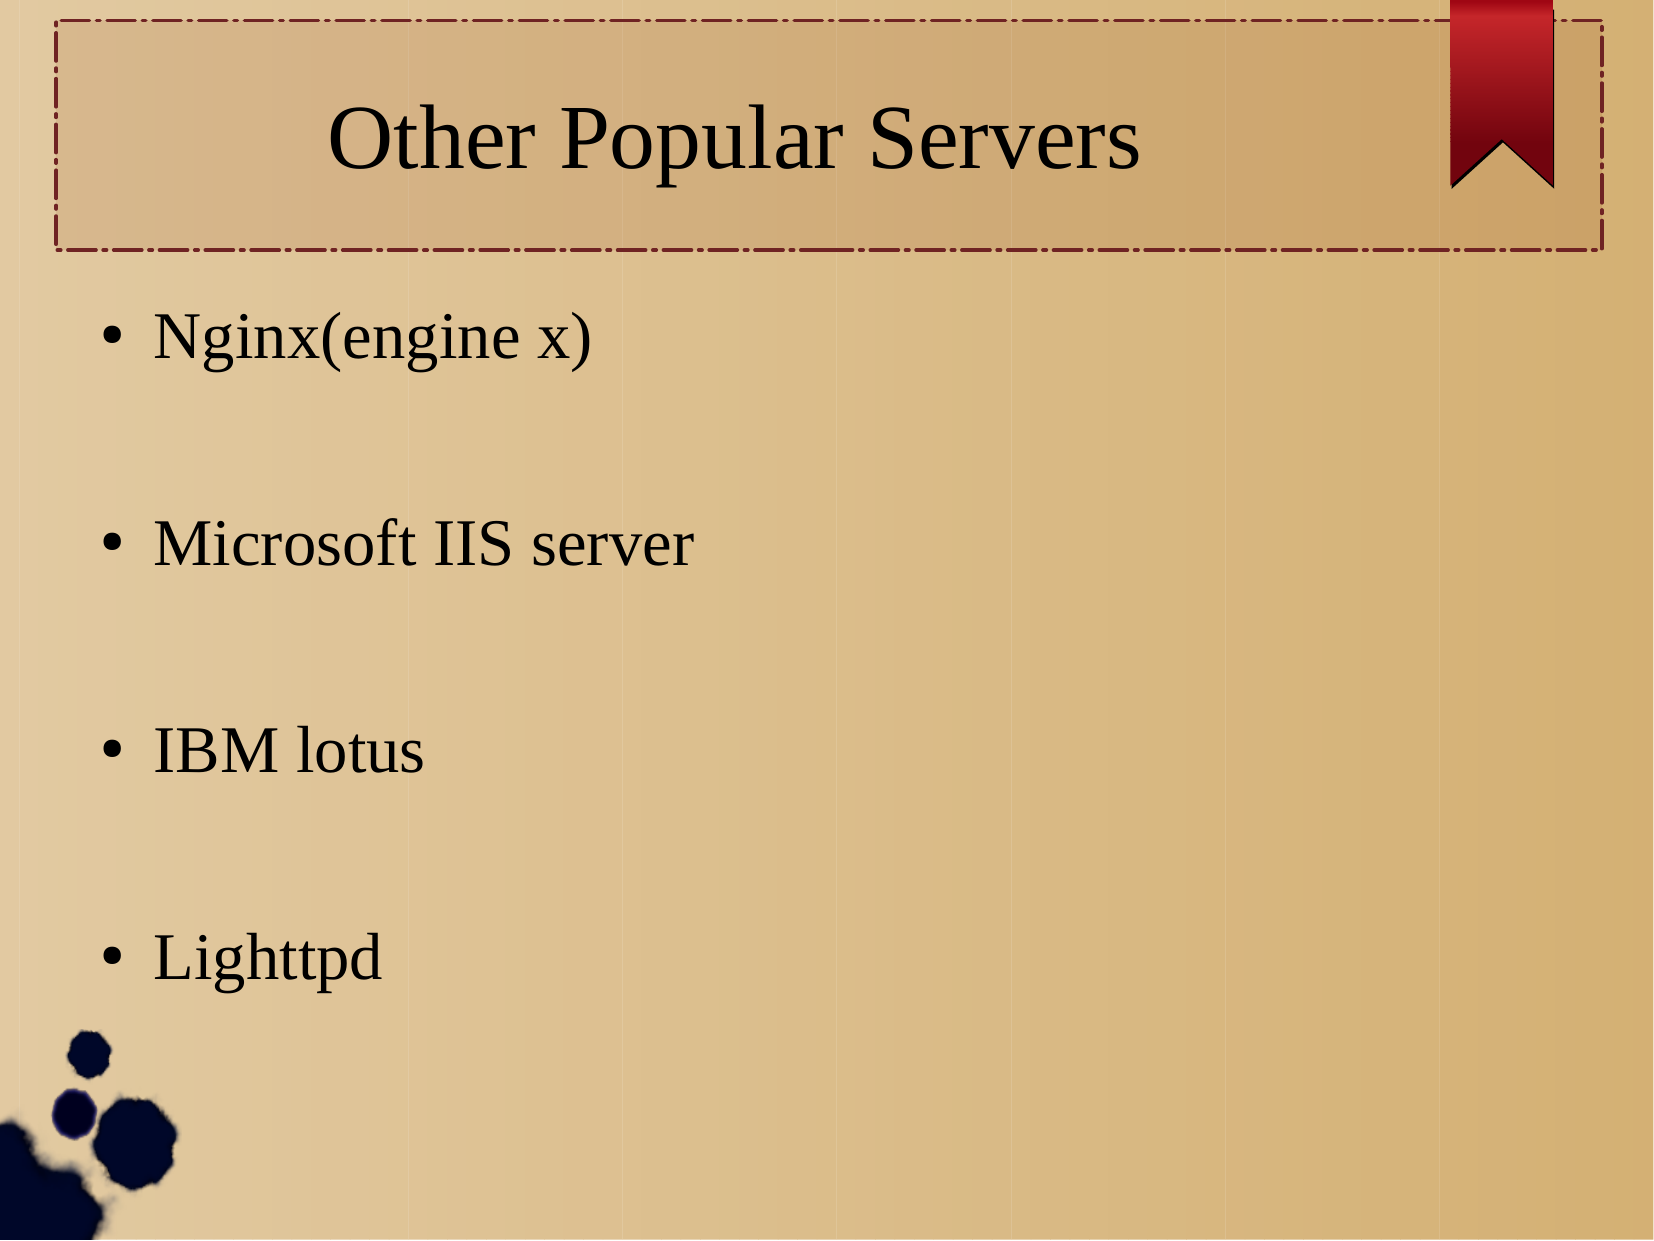

# Other Popular Servers
Nginx(engine x)
Microsoft IIS server
IBM lotus
Lighttpd